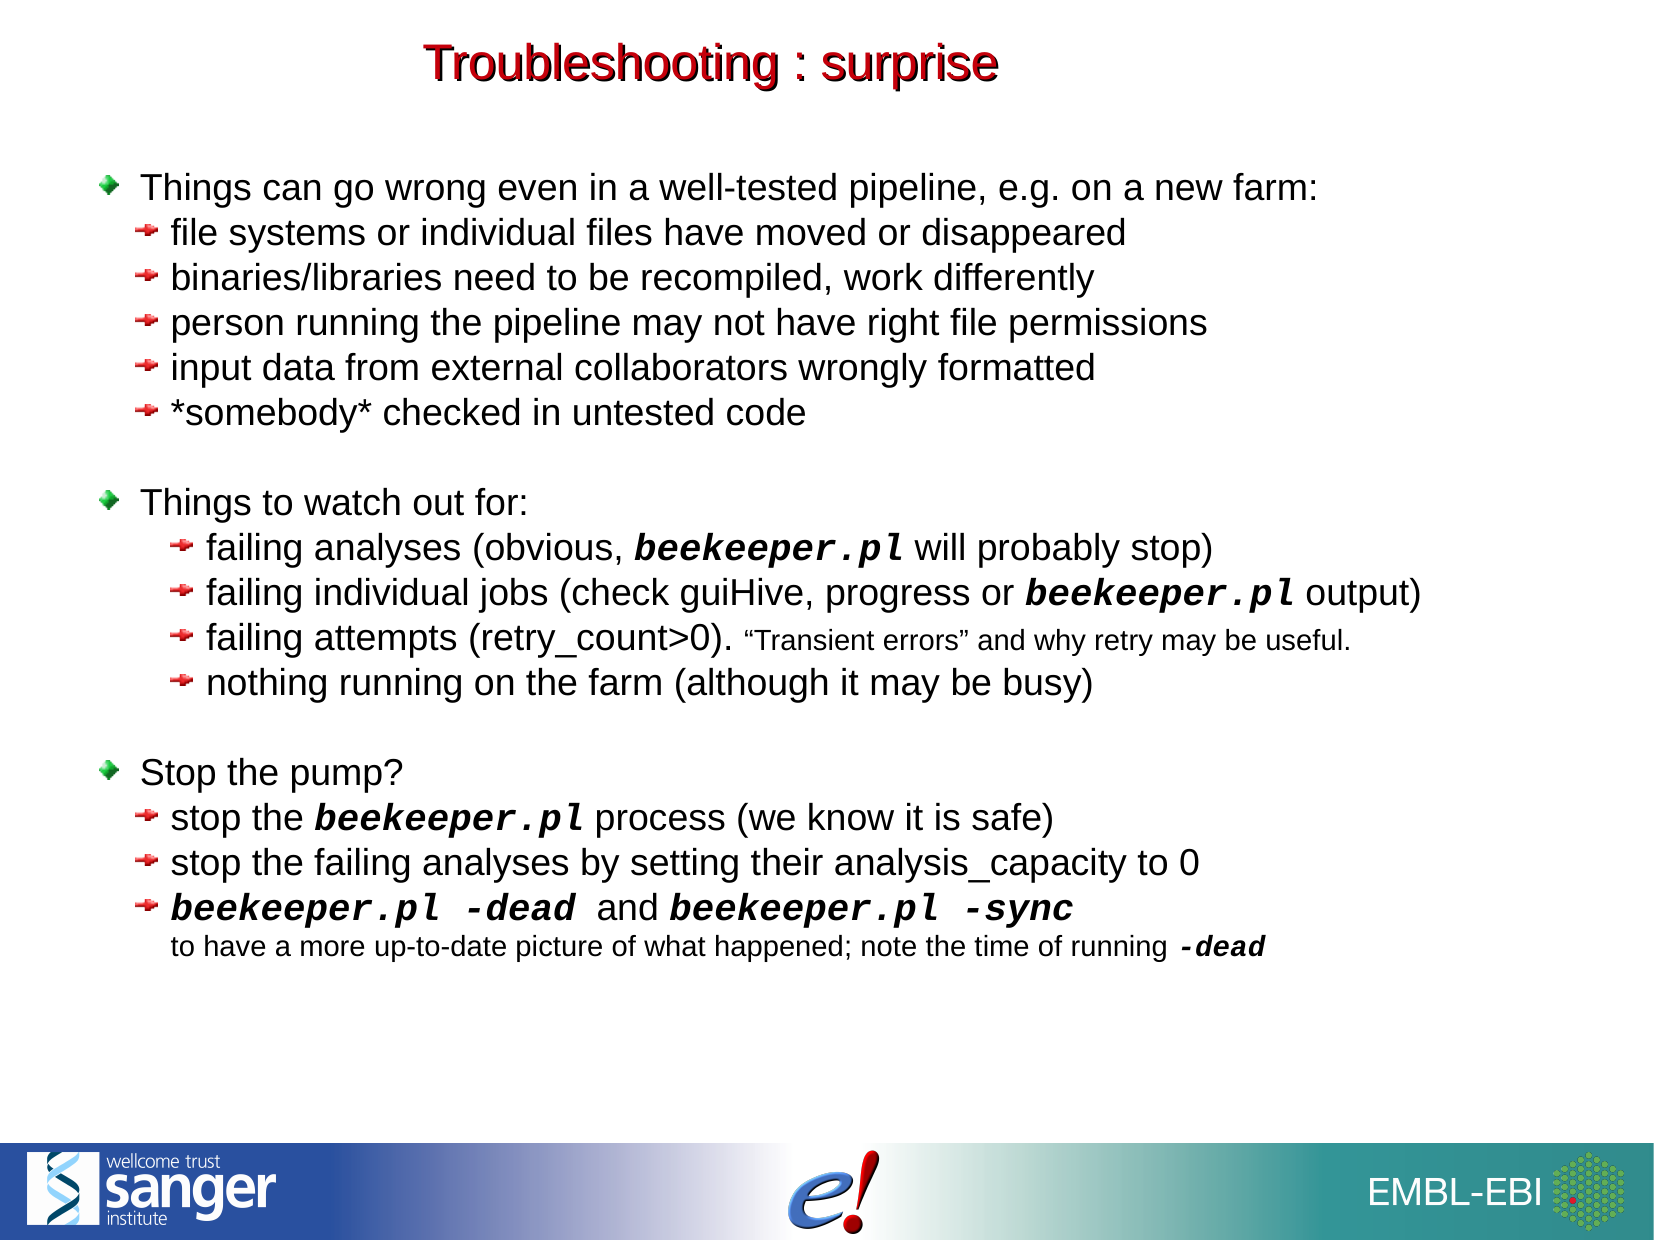

Troubleshooting : surprise
 Things can go wrong even in a well-tested pipeline, e.g. on a new farm:
file systems or individual files have moved or disappeared
binaries/libraries need to be recompiled, work differently
person running the pipeline may not have right file permissions
input data from external collaborators wrongly formatted
*somebody* checked in untested code
 Things to watch out for:
failing analyses (obvious, beekeeper.pl will probably stop)
failing individual jobs (check guiHive, progress or beekeeper.pl output)
failing attempts (retry_count>0). “Transient errors” and why retry may be useful.
nothing running on the farm (although it may be busy)
 Stop the pump?
stop the beekeeper.pl process (we know it is safe)
stop the failing analyses by setting their analysis_capacity to 0
beekeeper.pl -dead and beekeeper.pl -sync
to have a more up-to-date picture of what happened; note the time of running -dead